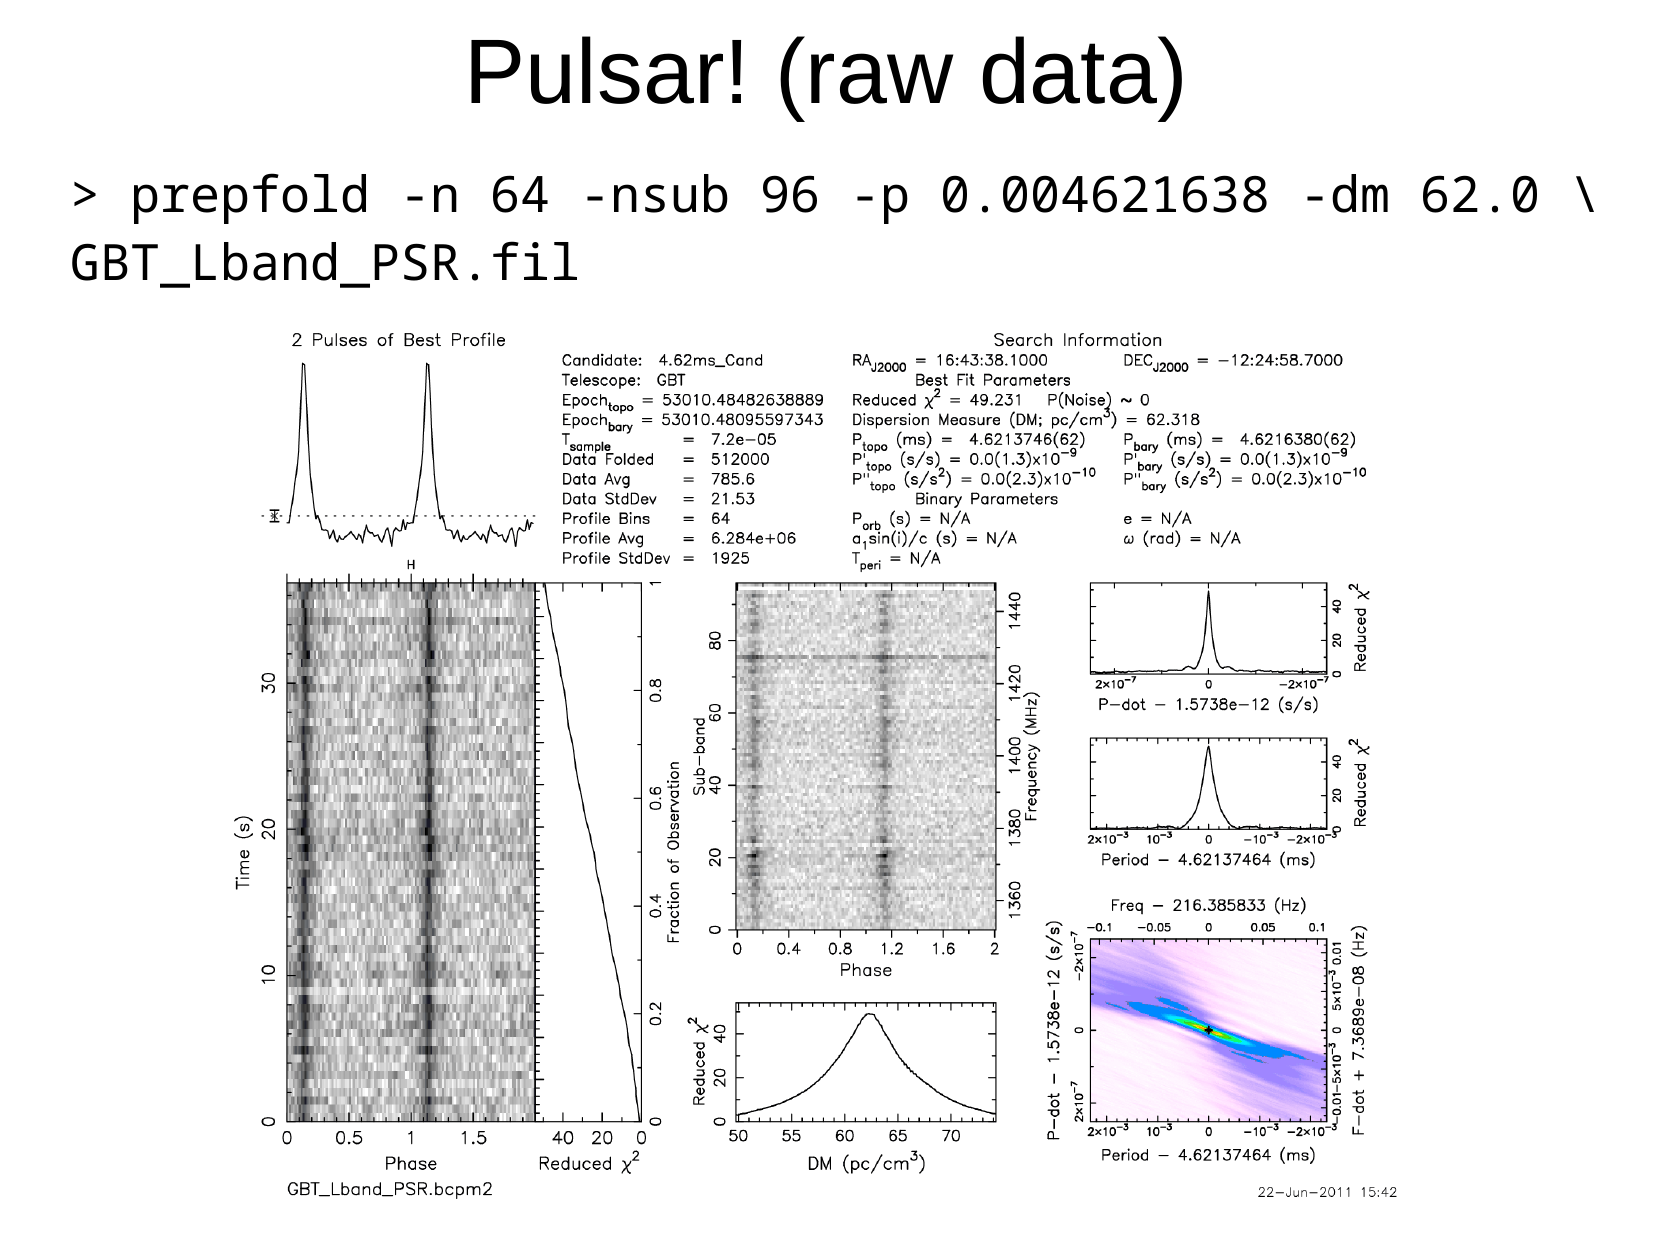

# Pulsar! (raw data)
> prepfold -n 64 -nsub 96 -p 0.004621638 -dm 62.0 \ GBT_Lband_PSR.fil